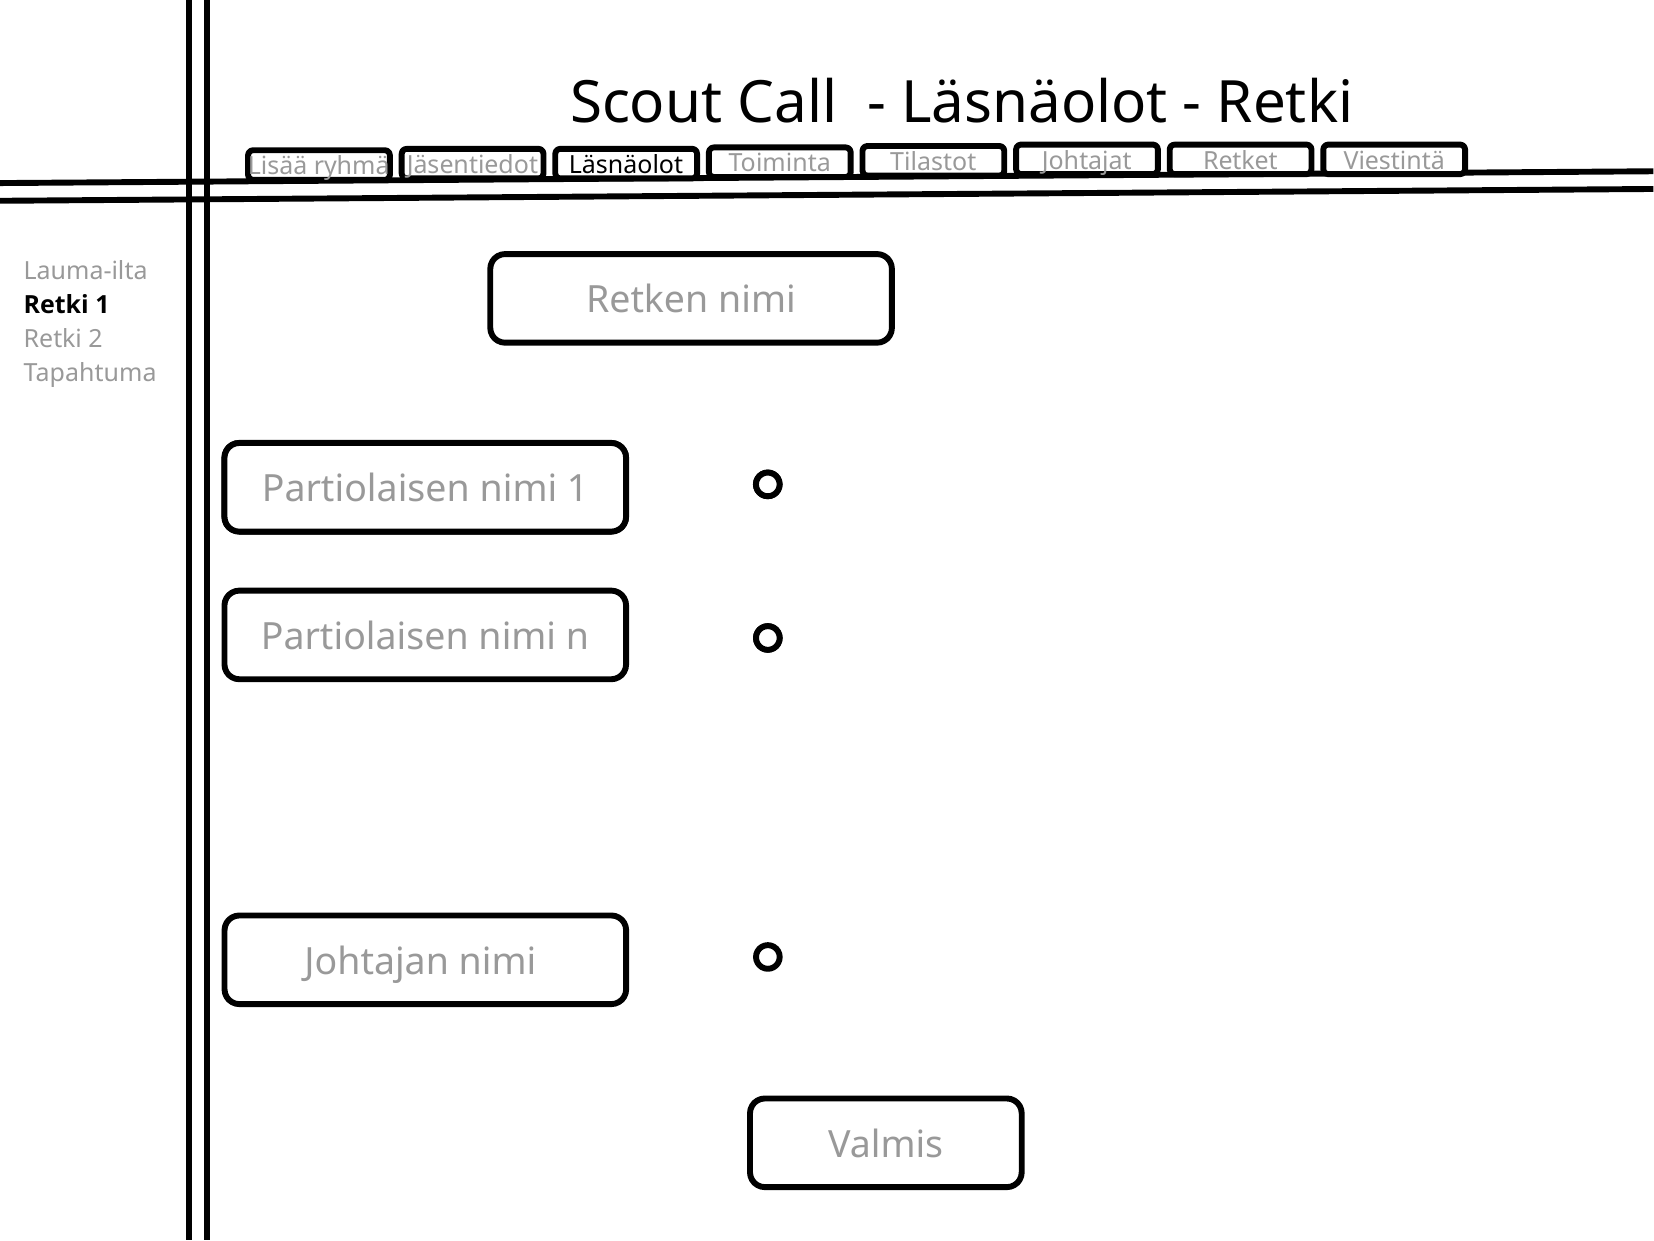

Scout Call - Läsnäolot - Retki
Johtajat
Retket
Viestintä
Tilastot
Toiminta
Jäsentiedot
Läsnäolot
Lisää ryhmä
Lauma-ilta
Retki 1
Retki 2
Tapahtuma
Retken nimi
Partiolaisen nimi 1
Partiolaisen nimi 1
Partiolaisen nimi n
Johtajan nimi
Valmis